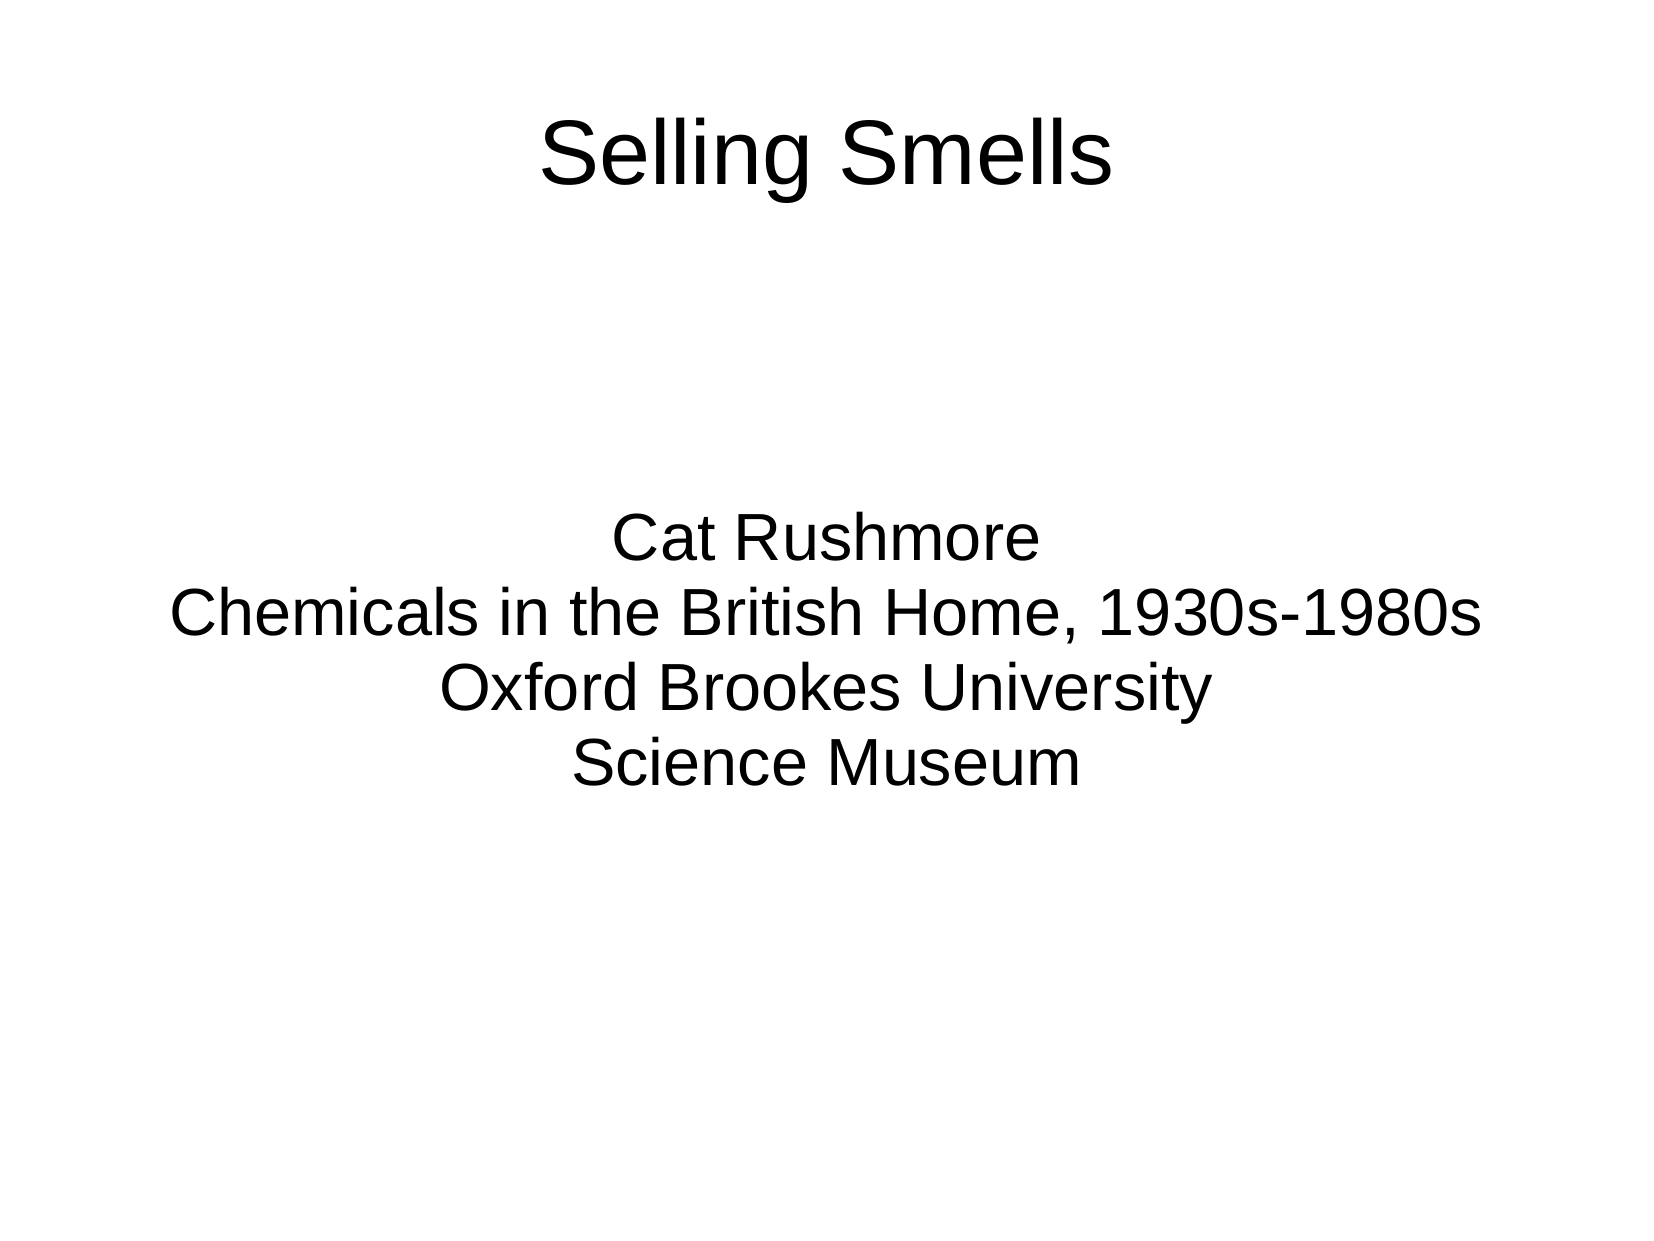

# Selling Smells
Cat Rushmore
Chemicals in the British Home, 1930s-1980s
Oxford Brookes University
Science Museum